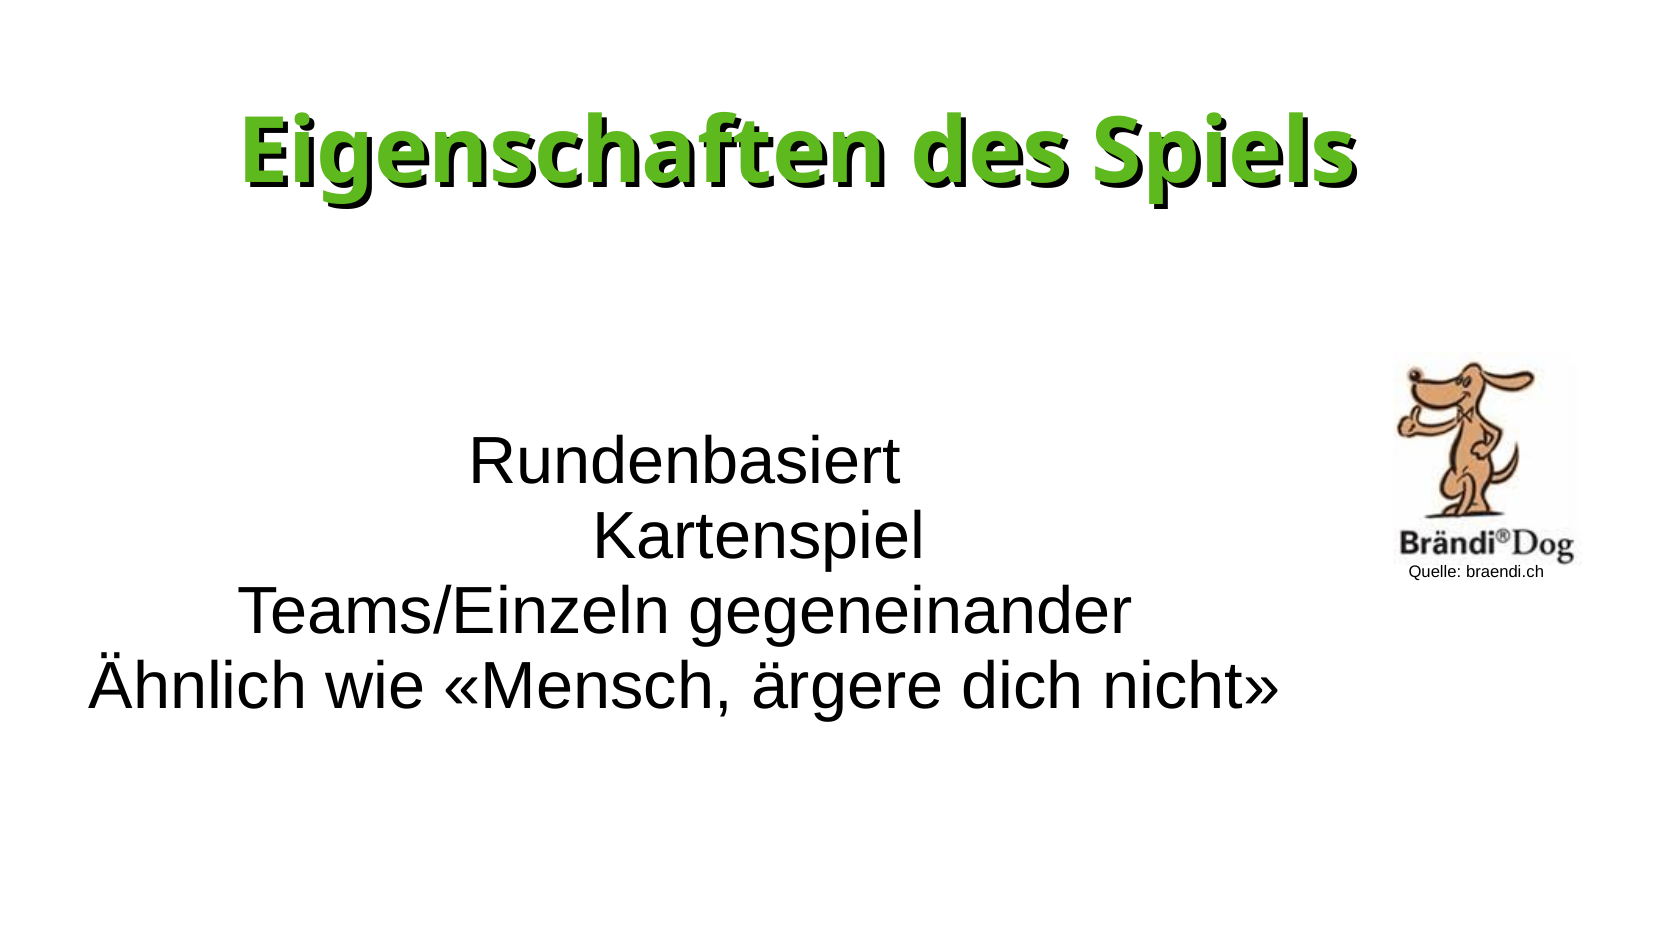

# Eigenschaften des Spiels
Rundenbasiert
		Kartenspiel
Teams/Einzeln gegeneinander
Ähnlich wie «Mensch, ärgere dich nicht»
Quelle: braendi.ch